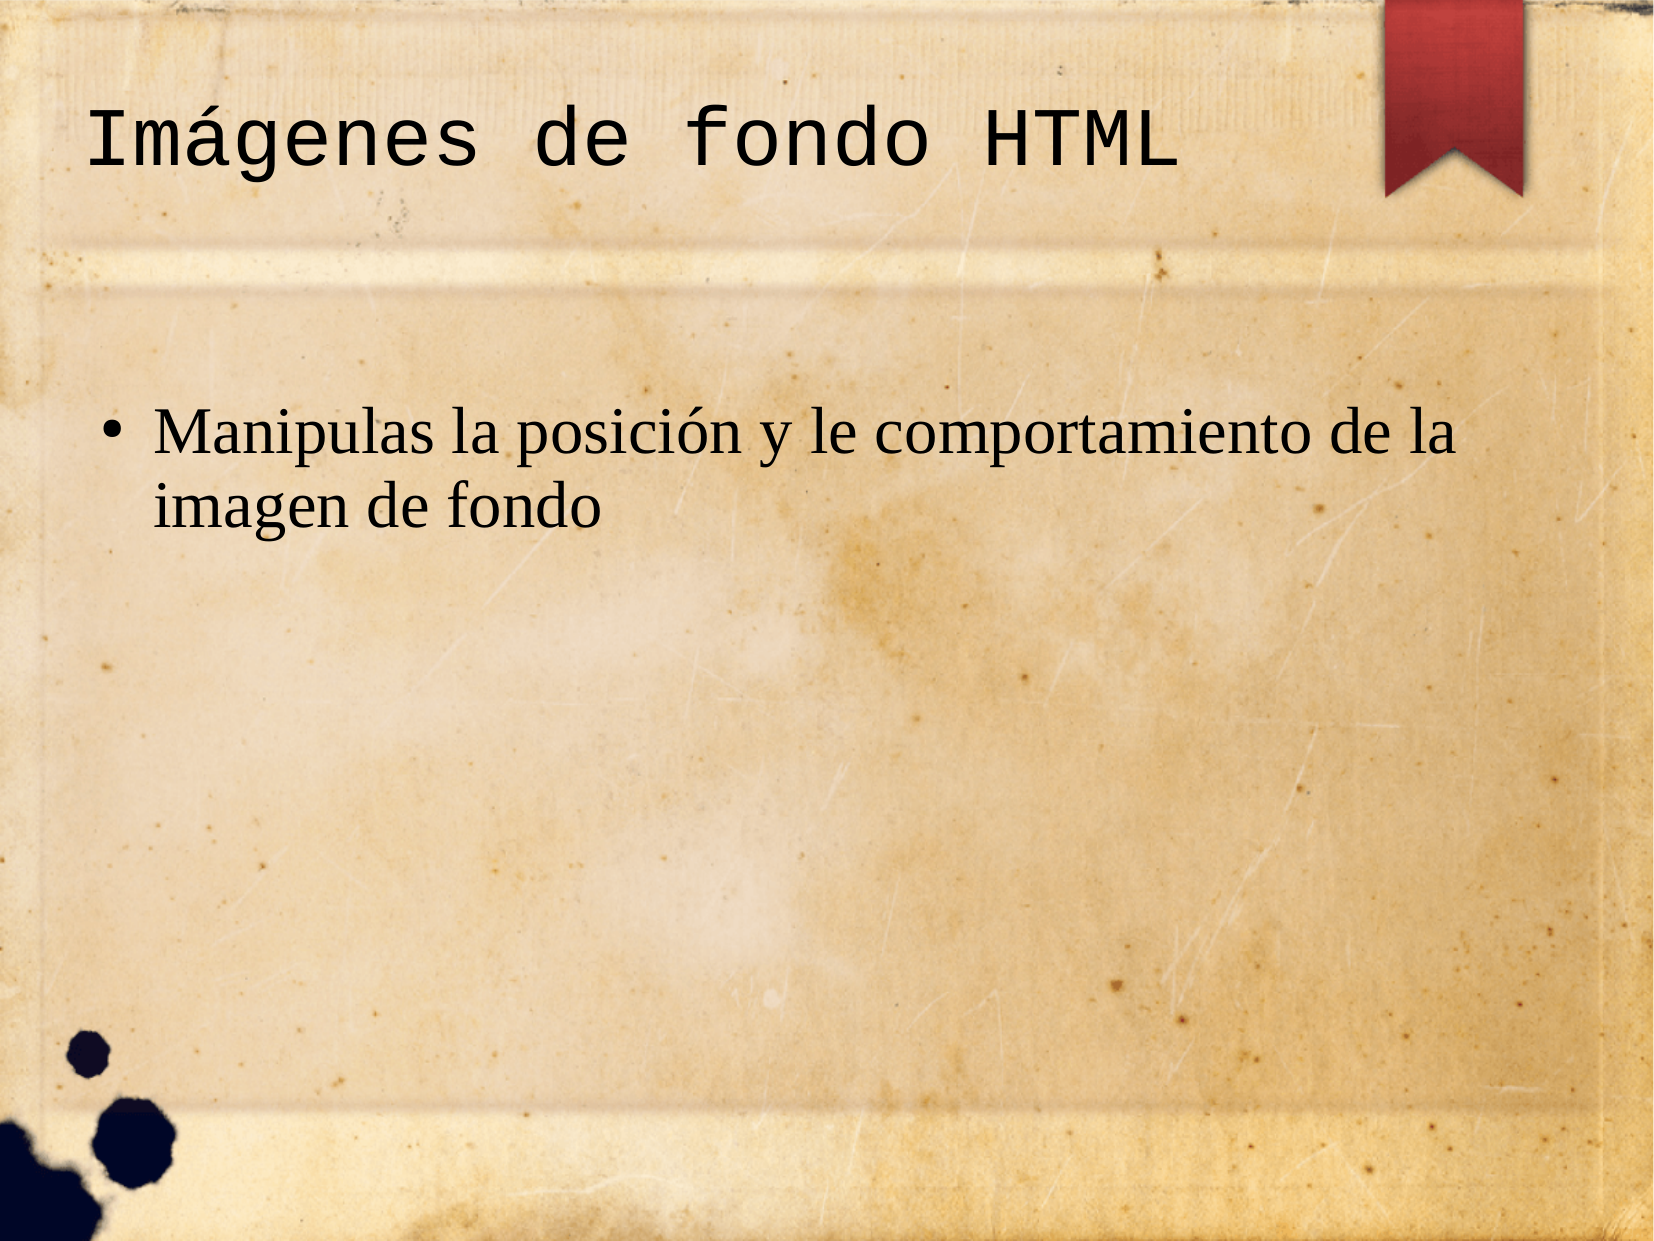

# Imágenes de fondo HTML
Manipulas la posición y le comportamiento de la imagen de fondo